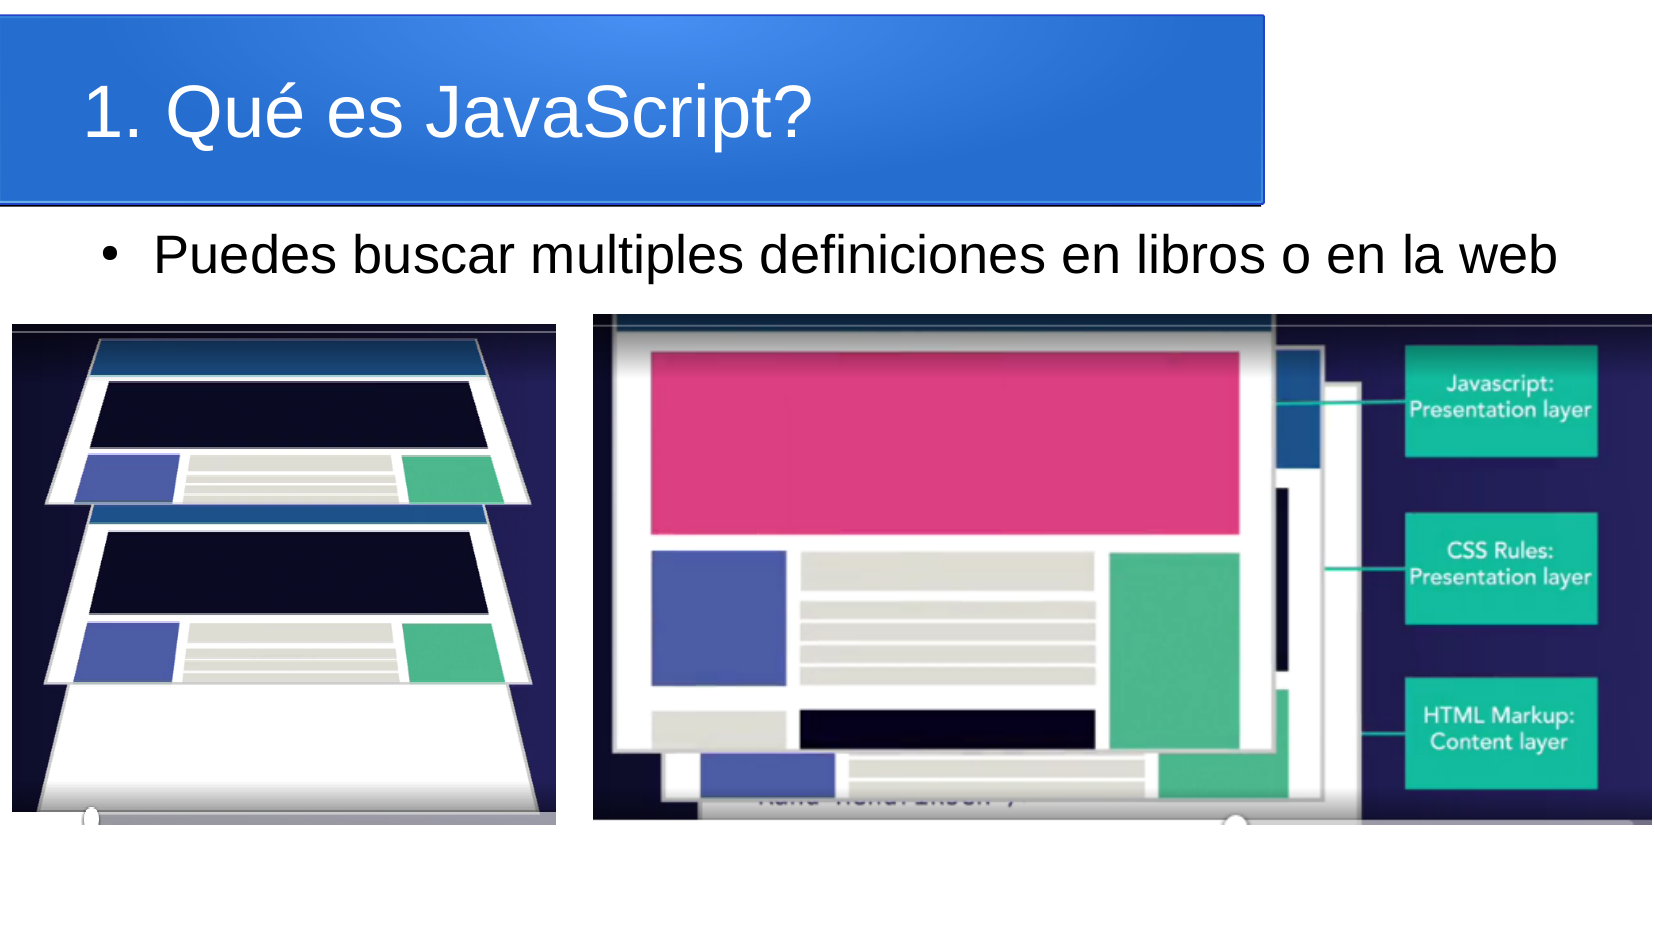

# 1. Qué es JavaScript?
Puedes buscar multiples definiciones en libros o en la web